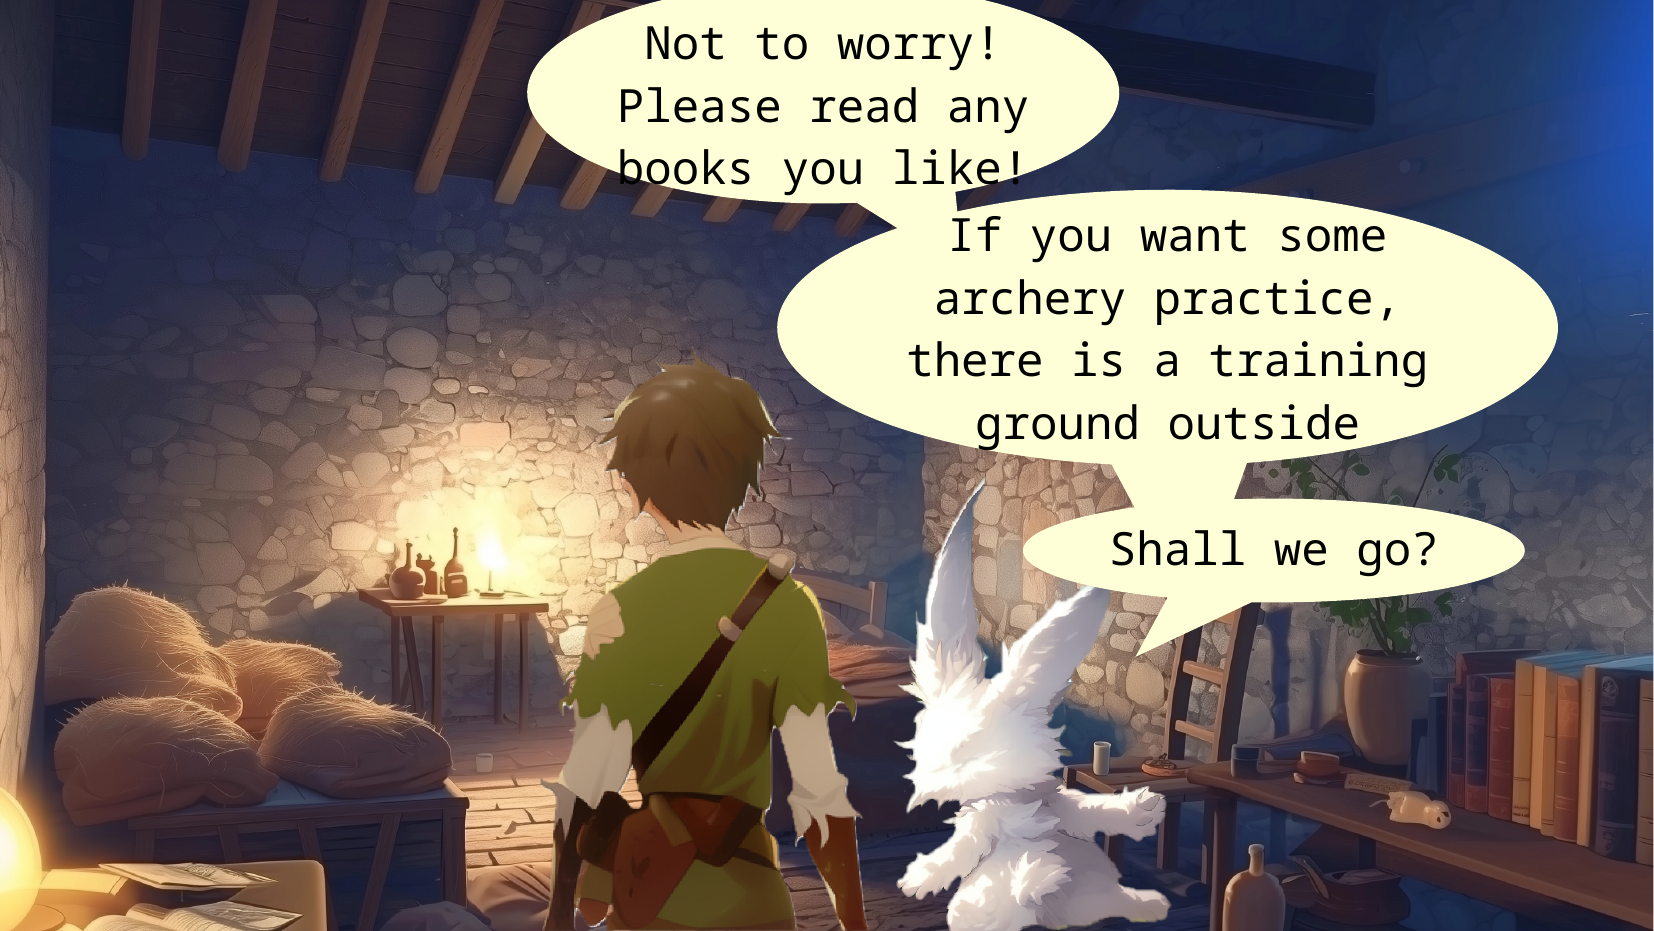

Not to worry! Please read any books you like!
If you want some archery practice, there is a training ground outside
Shall we go?